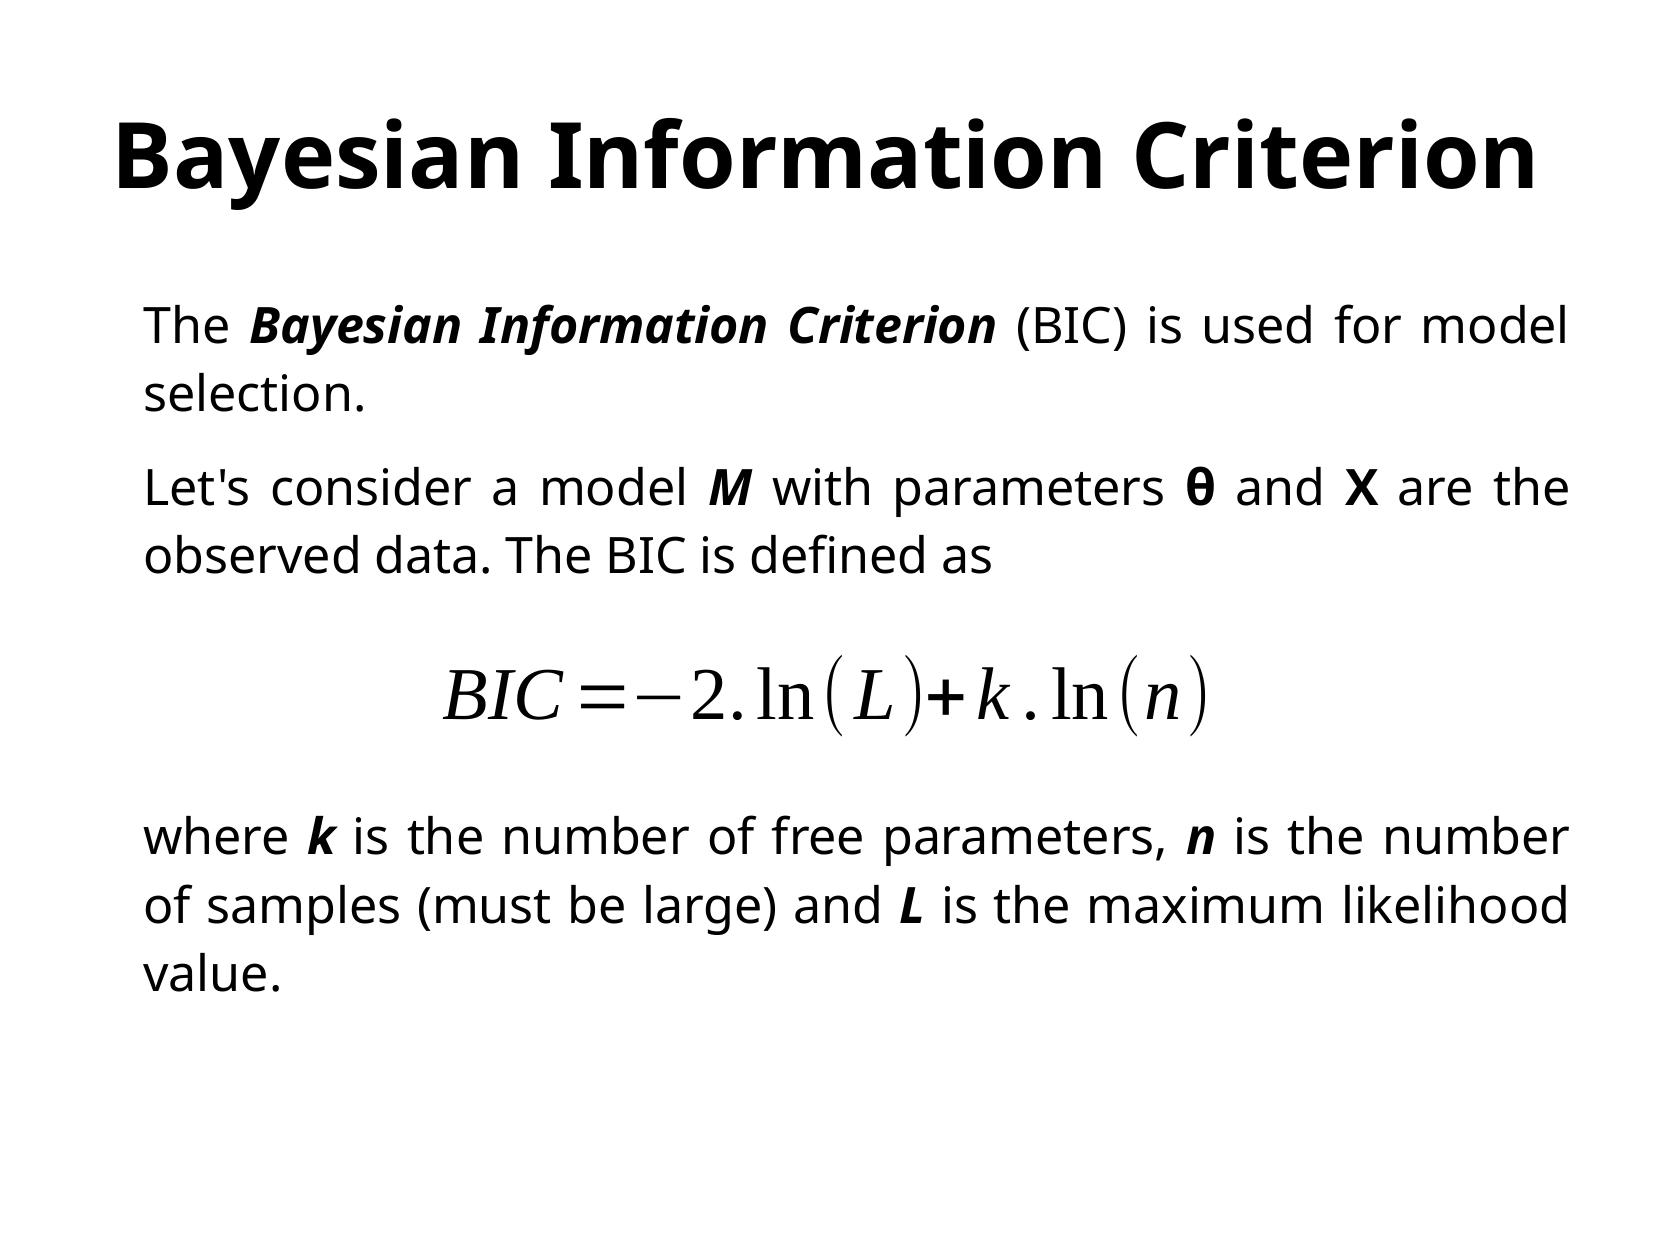

# Bayesian Information Criterion
The Bayesian Information Criterion (BIC) is used for model selection.
Let's consider a model M with parameters θ and X are the observed data. The BIC is defined as
where k is the number of free parameters, n is the number of samples (must be large) and L is the maximum likelihood value.